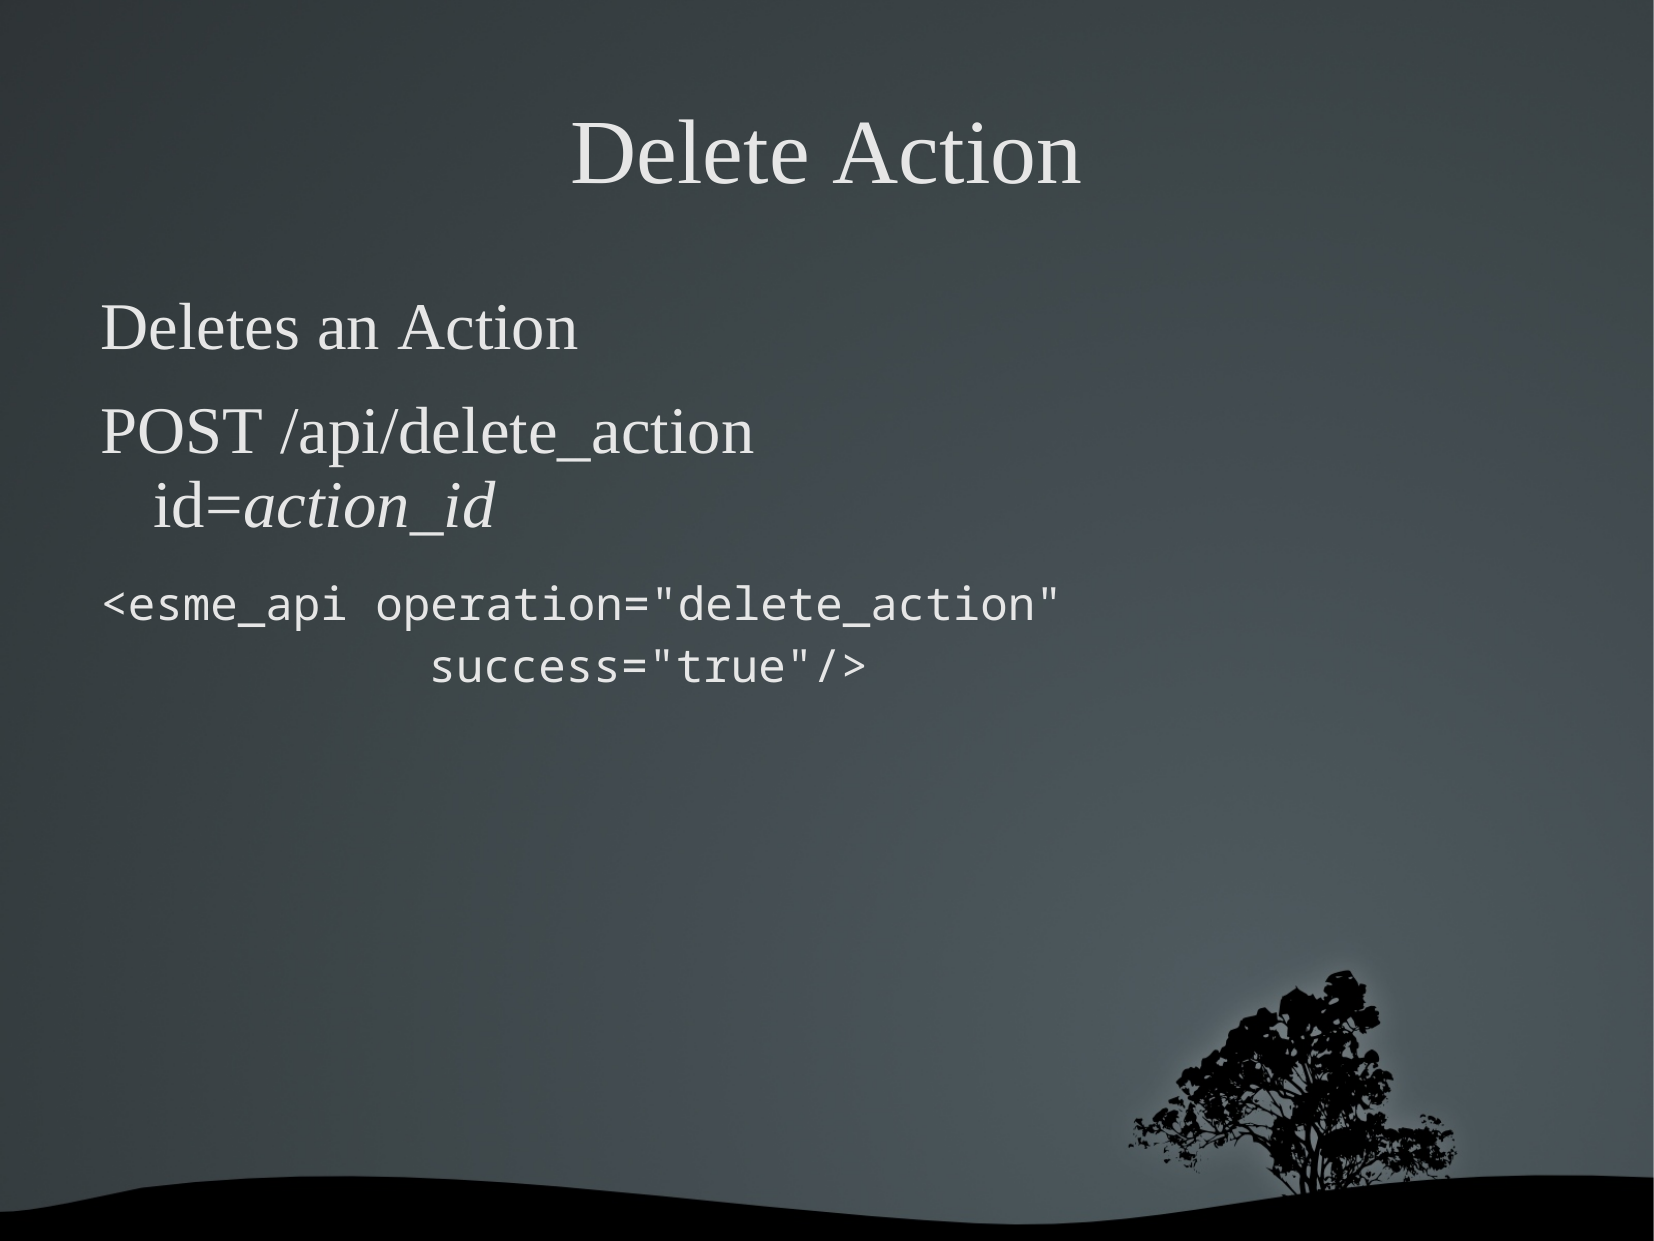

# Delete Action
Deletes an Action
POST /api/delete_action
id=action_id
<esme_api operation="delete_action"
 success="true"/>